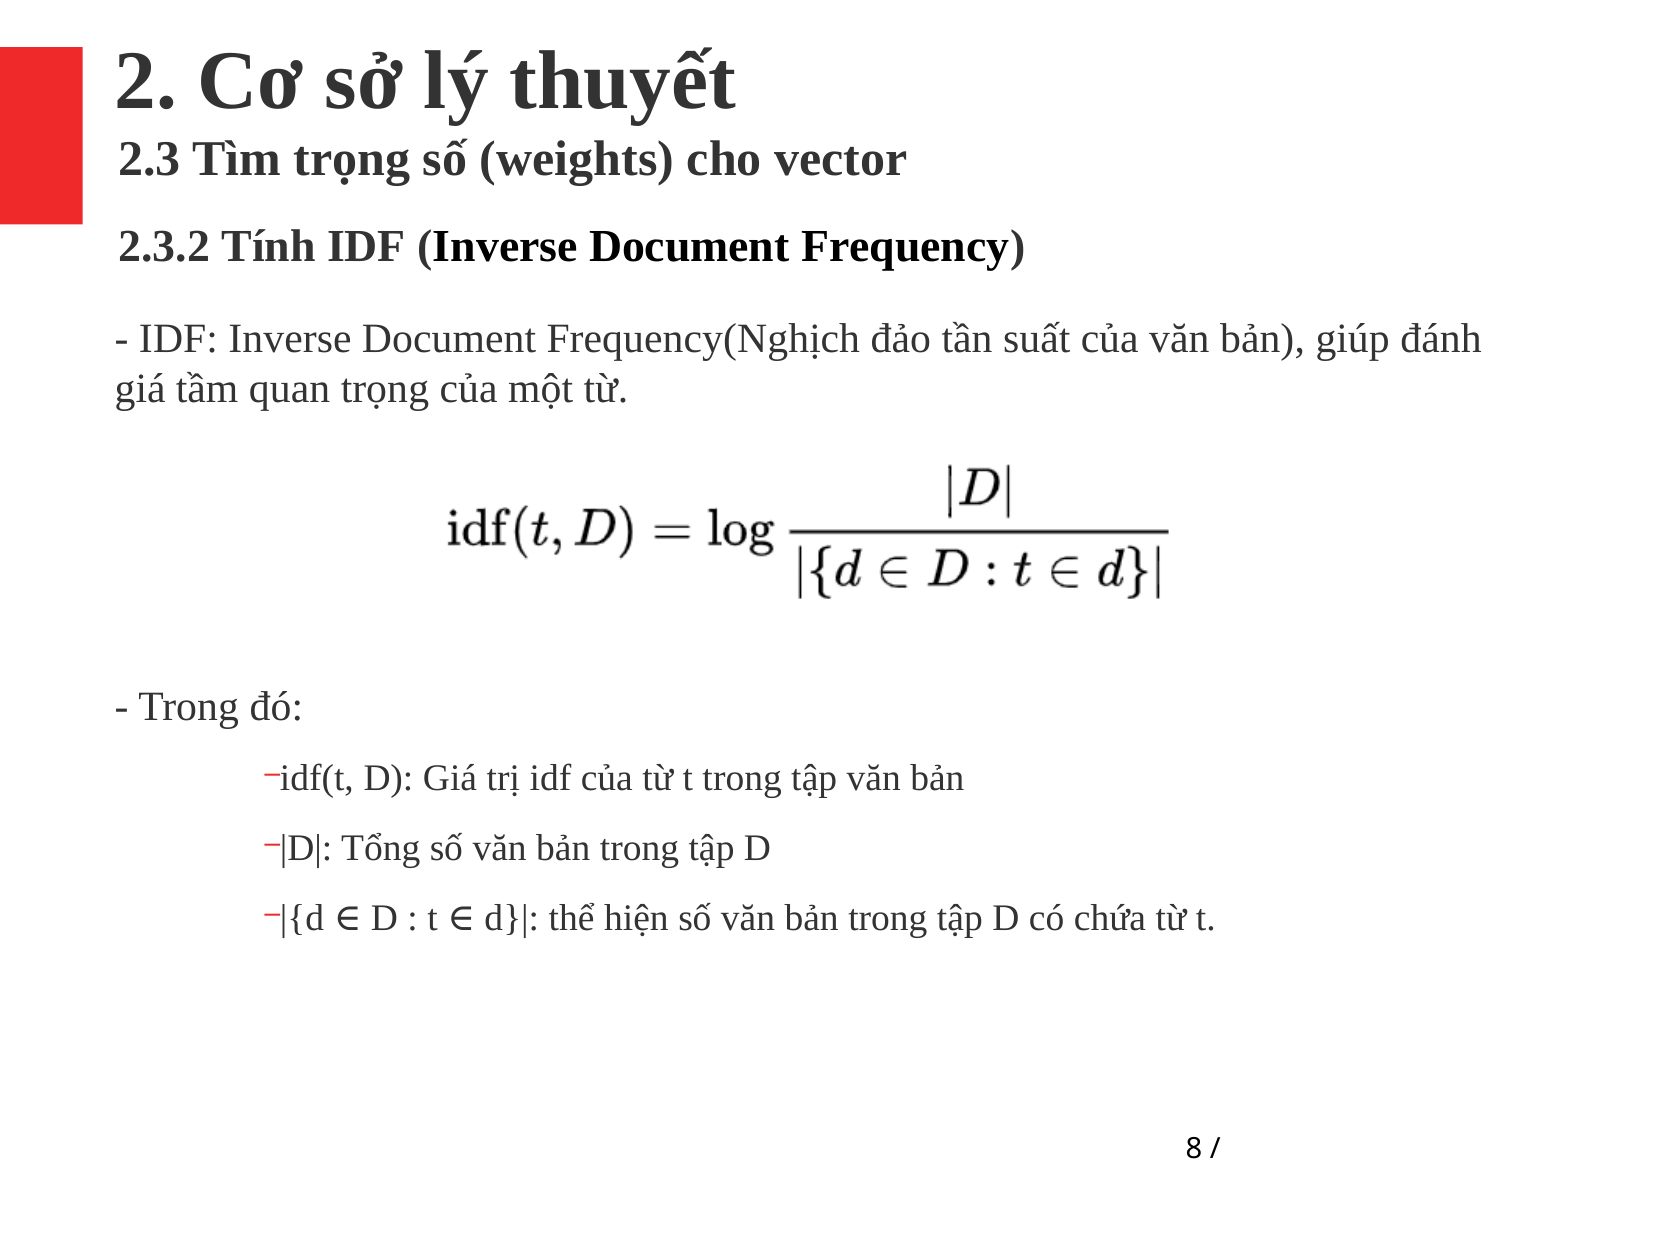

2. Cơ sở lý thuyết
2.3 Tìm trọng số (weights) cho vector
2.3.2 Tính IDF (Inverse Document Frequency)
- IDF: Inverse Document Frequency(Nghịch đảo tần suất của văn bản), giúp đánh giá tầm quan trọng của một từ.
- Trong đó:
idf(t, D): Giá trị idf của từ t trong tập văn bản
|D|: Tổng số văn bản trong tập D
|{d ∈ D : t ∈ d}|: thể hiện số văn bản trong tập D có chứa từ t.